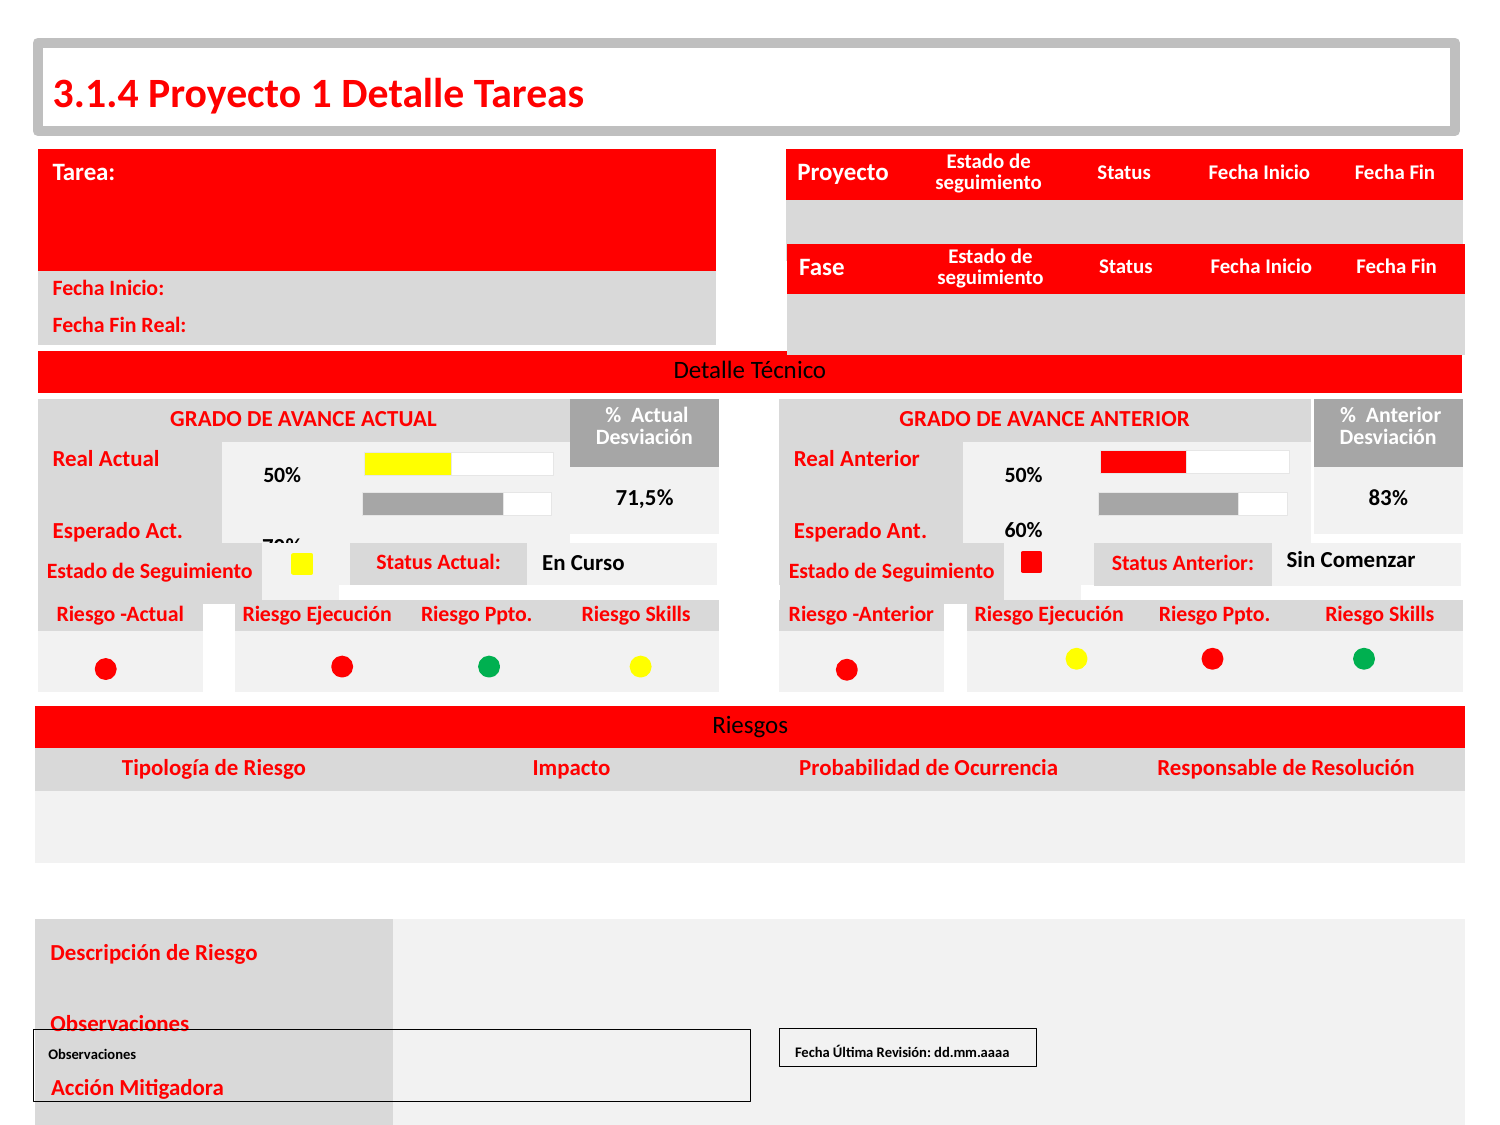

3.1.4 Proyecto 1 Detalle Tareas
| Tarea: |
| --- |
| Fecha Inicio: |
| Fecha Fin Real: |
| Proyecto | Estado de seguimiento | Status | Fecha Inicio | Fecha Fin |
| --- | --- | --- | --- | --- |
| | | | | |
| Fase | Estado de seguimiento | Status | Fecha Inicio | Fecha Fin |
| --- | --- | --- | --- | --- |
| | | | | |
| Detalle Técnico |
| --- |
| GRADO DE AVANCE ACTUAL | | |
| --- | --- | --- |
| Real Actual | 50% | |
| Esperado Act. | 70% | |
| % Actual Desviación |
| --- |
| 71,5% |
| GRADO DE AVANCE ANTERIOR | | |
| --- | --- | --- |
| Real Anterior | 50% | |
| Esperado Ant. | 60% | |
| % Anterior Desviación |
| --- |
| 83% |
| Estado de Seguimiento | |
| --- | --- |
| Status Actual: | En Curso |
| --- | --- |
| Estado de Seguimiento | |
| --- | --- |
| Status Anterior: | Sin Comenzar |
| --- | --- |
| Riesgo -Actual |
| --- |
| |
| Riesgo Ejecución | Riesgo Ppto. | Riesgo Skills |
| --- | --- | --- |
| | | |
| Riesgo -Anterior |
| --- |
| |
| Riesgo Ejecución | Riesgo Ppto. | Riesgo Skills |
| --- | --- | --- |
| | | |
| Riesgos | | | |
| --- | --- | --- | --- |
| Tipología de Riesgo | Impacto | Probabilidad de Ocurrencia | Responsable de Resolución |
| | | | |
| | | | |
| Descripción de Riesgo | | | |
| Observaciones | | | |
| Acción Mitigadora | | | |
| Tareas Realizadas | | | |
Fecha Última Revisión: dd.mm.aaaa
Observaciones